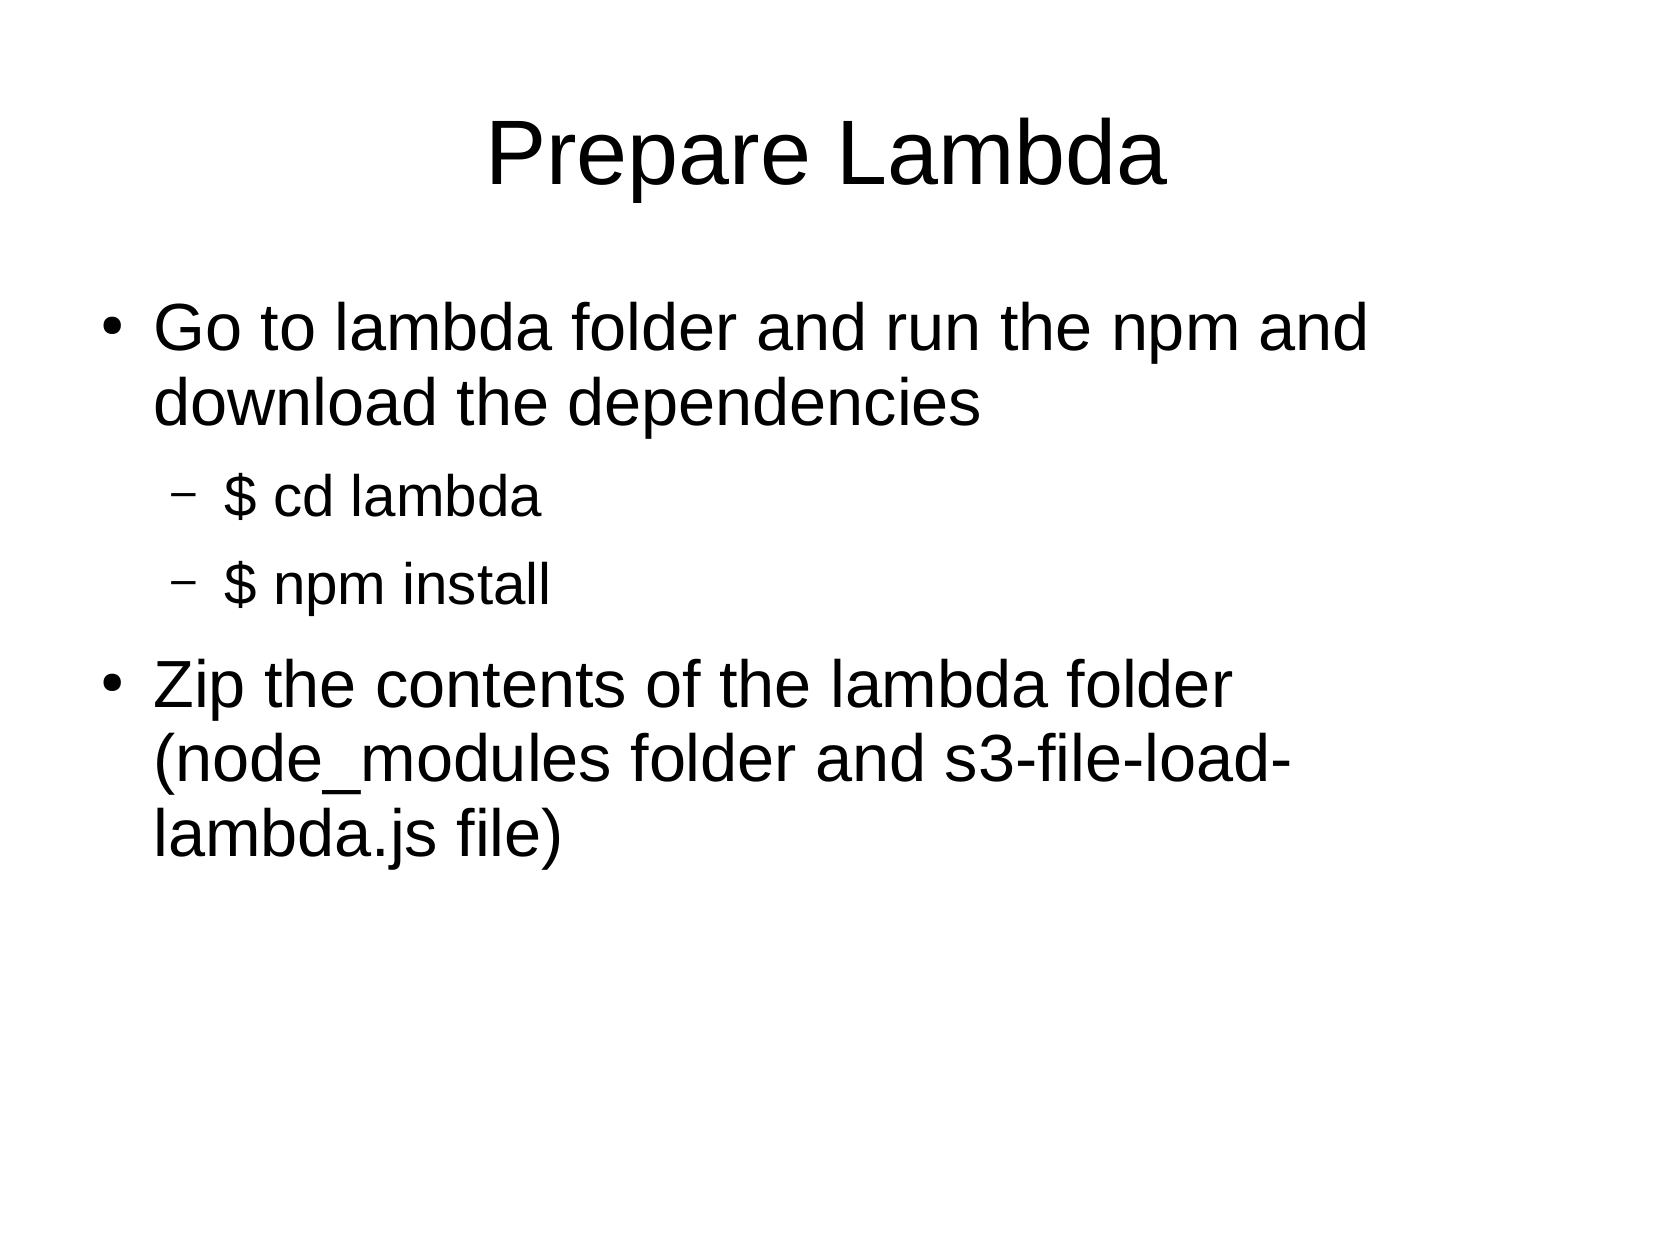

# Prepare Lambda
Go to lambda folder and run the npm and download the dependencies
$ cd lambda
$ npm install
Zip the contents of the lambda folder (node_modules folder and s3-file-load-lambda.js file)